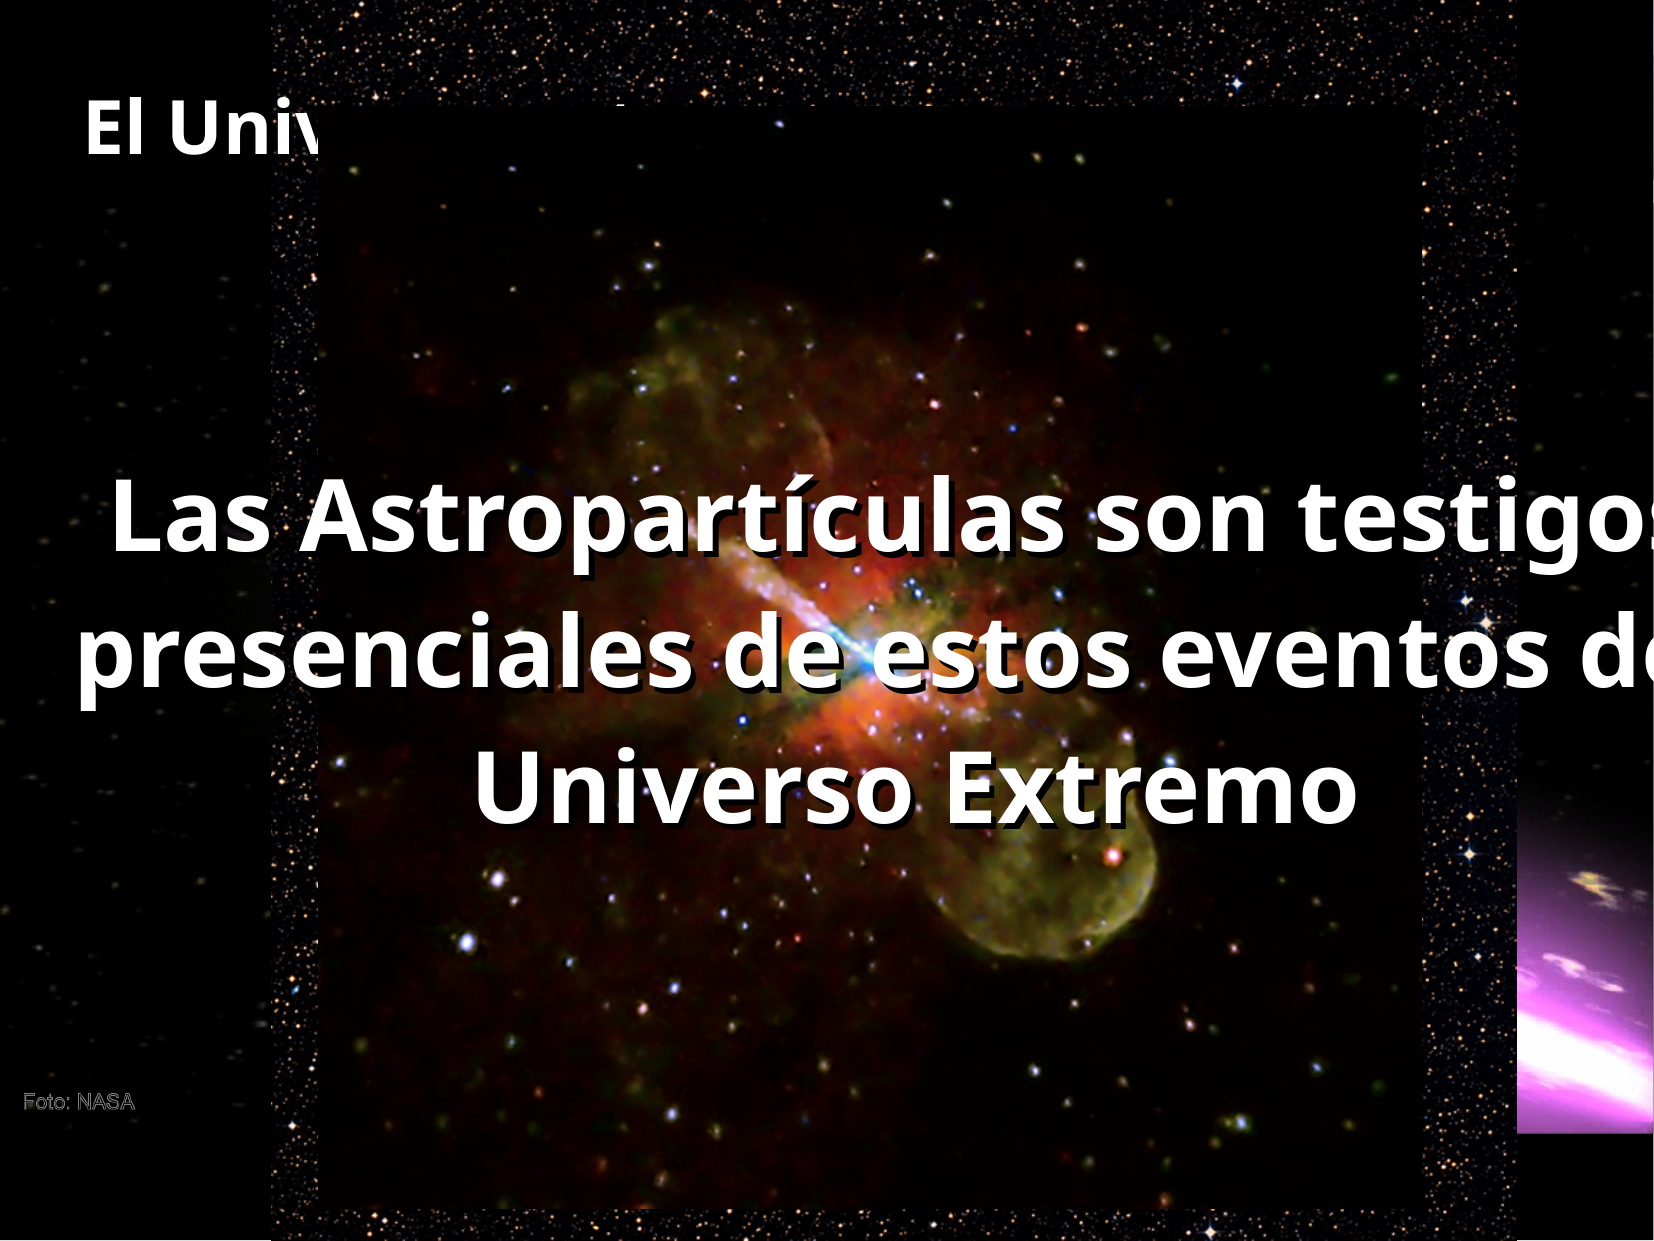

# El Universo extremo
Las Astropartículas son testigos
presenciales de estos eventos del
Universo Extremo
Feb 2017
Asorey - Chile - U01
25